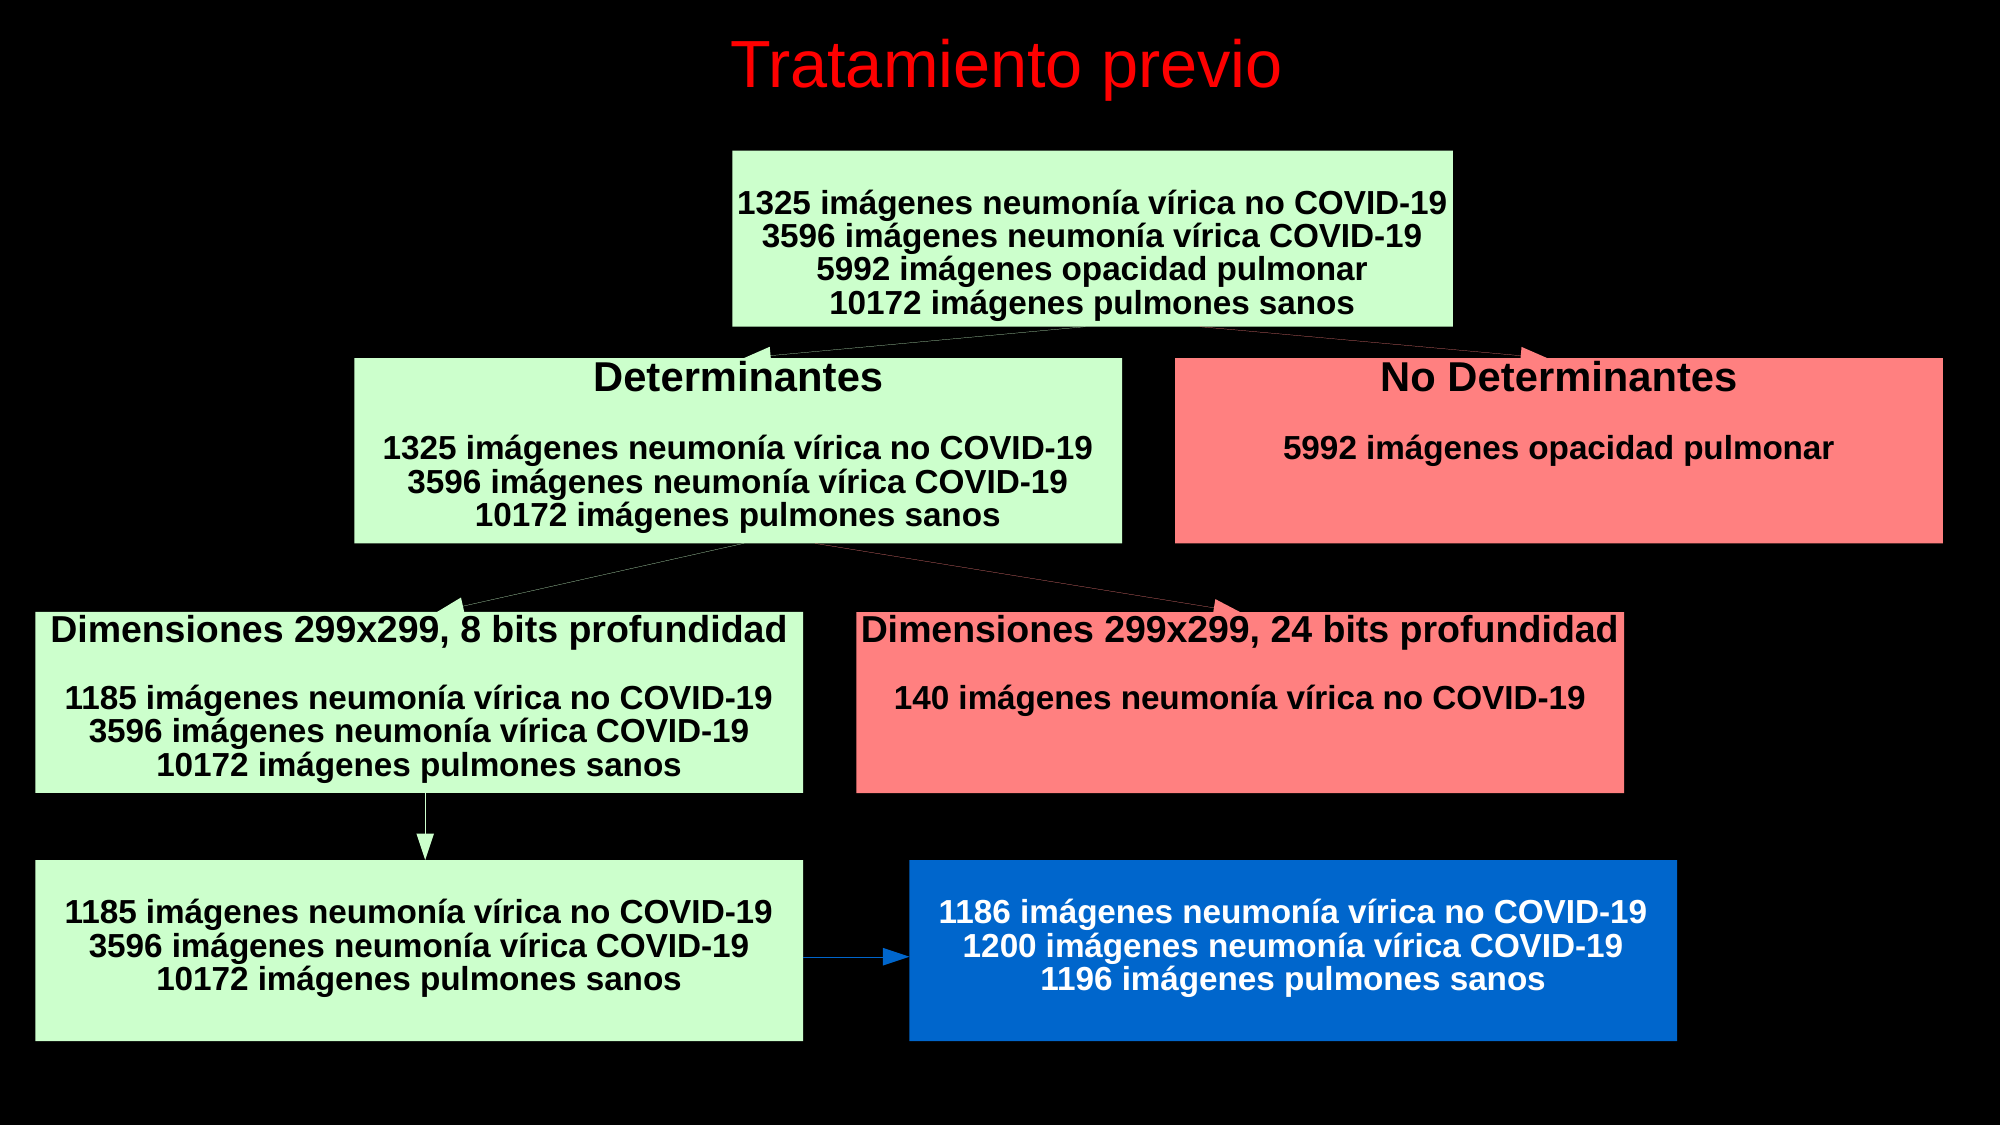

Tratamiento previo
# Modelo
1325 imágenes neumonía vírica no COVID-19
3596 imágenes neumonía vírica COVID-19
5992 imágenes opacidad pulmonar
10172 imágenes pulmones sanos
Concepto de modelo
Determinantes
1325 imágenes neumonía vírica no COVID-19
3596 imágenes neumonía vírica COVID-19
10172 imágenes pulmones sanos
No Determinantes
5992 imágenes opacidad pulmonar
Dimensiones 299x299, 8 bits profundidad
1185 imágenes neumonía vírica no COVID-19
3596 imágenes neumonía vírica COVID-19
10172 imágenes pulmones sanos
Dimensiones 299x299, 24 bits profundidad
140 imágenes neumonía vírica no COVID-19
1185 imágenes neumonía vírica no COVID-19
3596 imágenes neumonía vírica COVID-19
10172 imágenes pulmones sanos
1186 imágenes neumonía vírica no COVID-19
1200 imágenes neumonía vírica COVID-19
1196 imágenes pulmones sanos